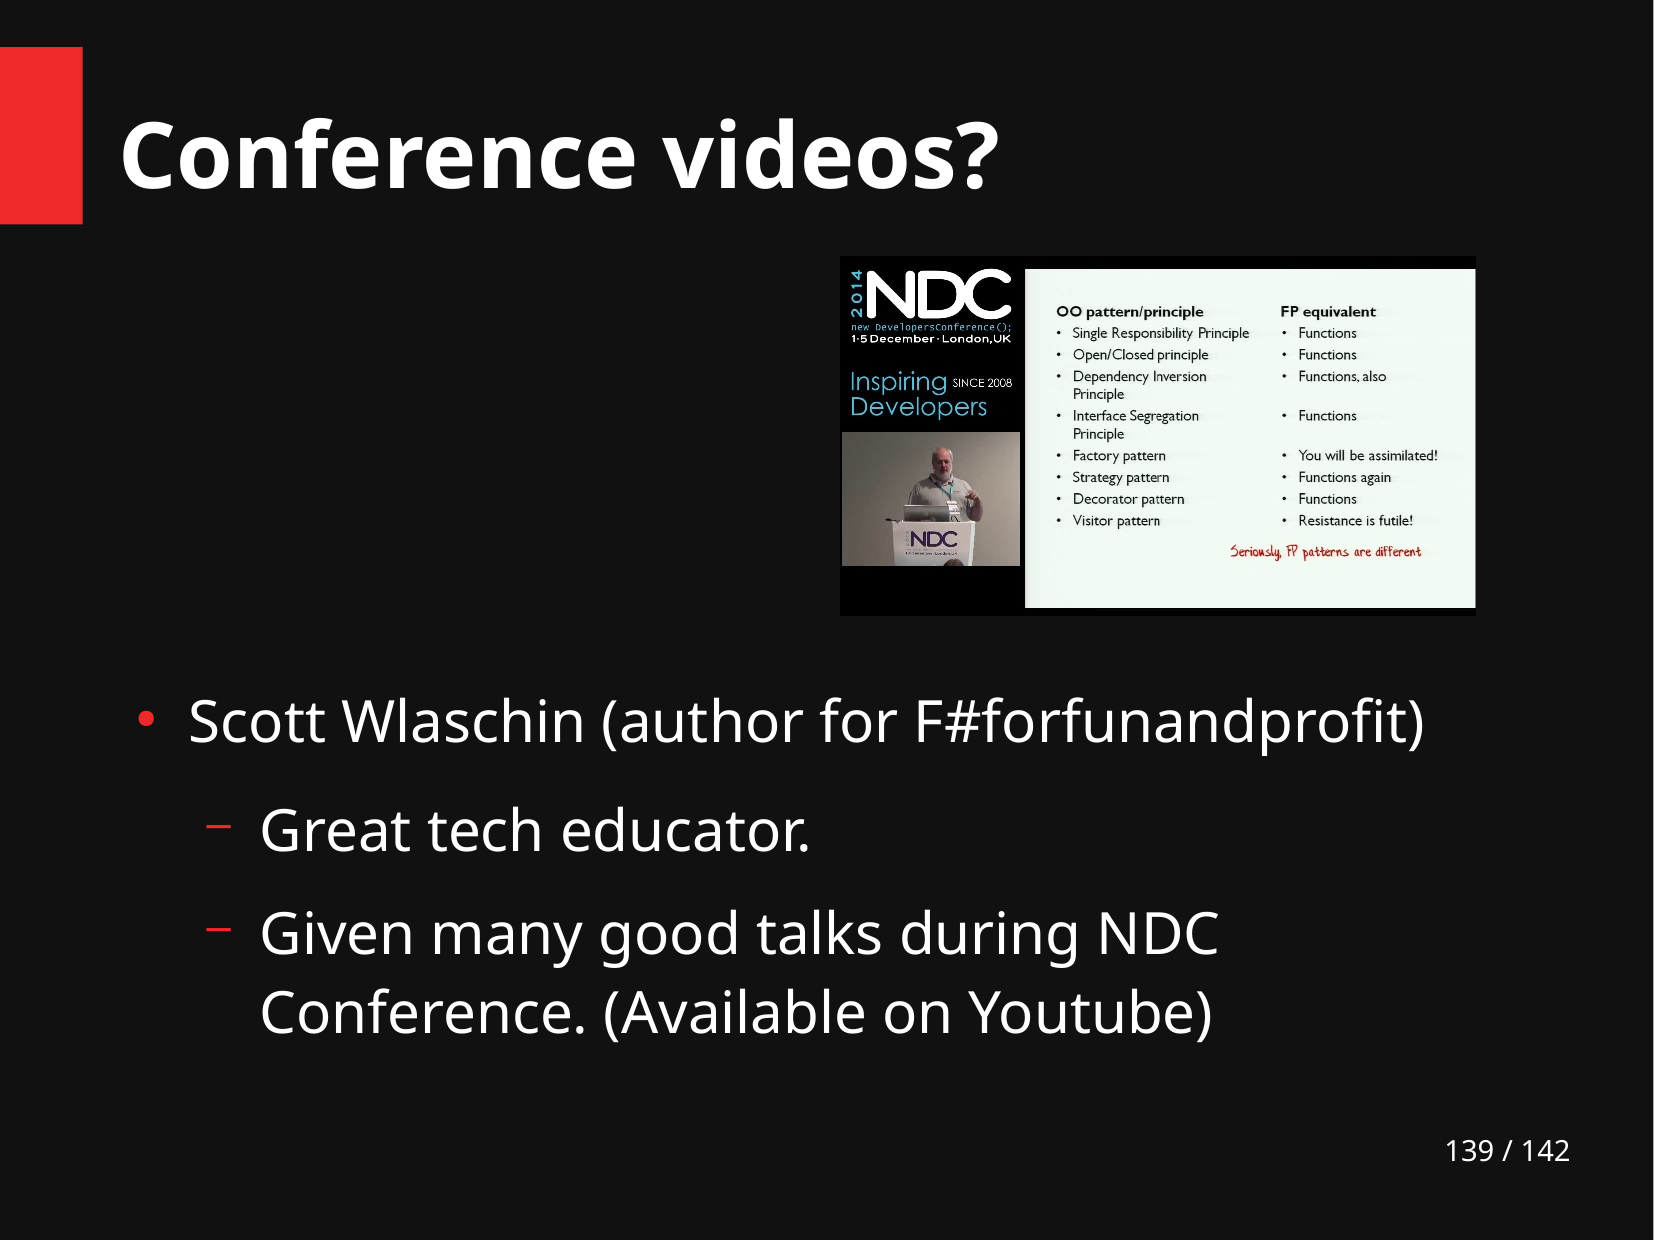

# Conference videos?
Scott Wlaschin (author for F#forfunandprofit)
Great tech educator.
Given many good talks during NDC Conference. (Available on Youtube)
139